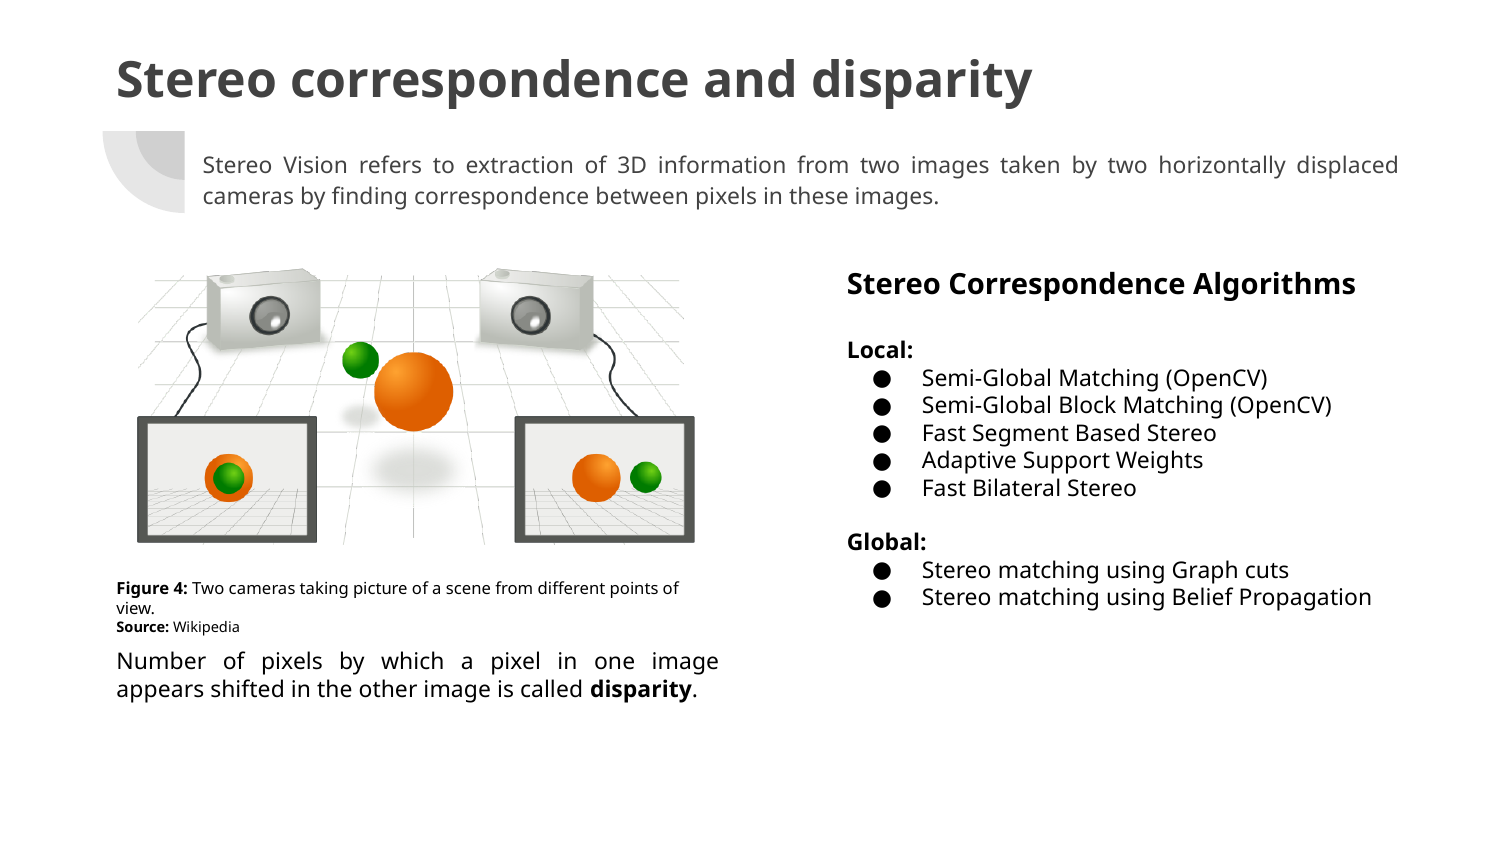

# Stereo correspondence and disparity
Stereo Vision refers to extraction of 3D information from two images taken by two horizontally displaced cameras by finding correspondence between pixels in these images.
Stereo Correspondence Algorithms
Local:
Semi-Global Matching (OpenCV)
Semi-Global Block Matching (OpenCV)
Fast Segment Based Stereo
Adaptive Support Weights
Fast Bilateral Stereo
Global:
Stereo matching using Graph cuts
Stereo matching using Belief Propagation
Figure 4: Two cameras taking picture of a scene from different points of view.
Source: Wikipedia
Number of pixels by which a pixel in one image appears shifted in the other image is called disparity.